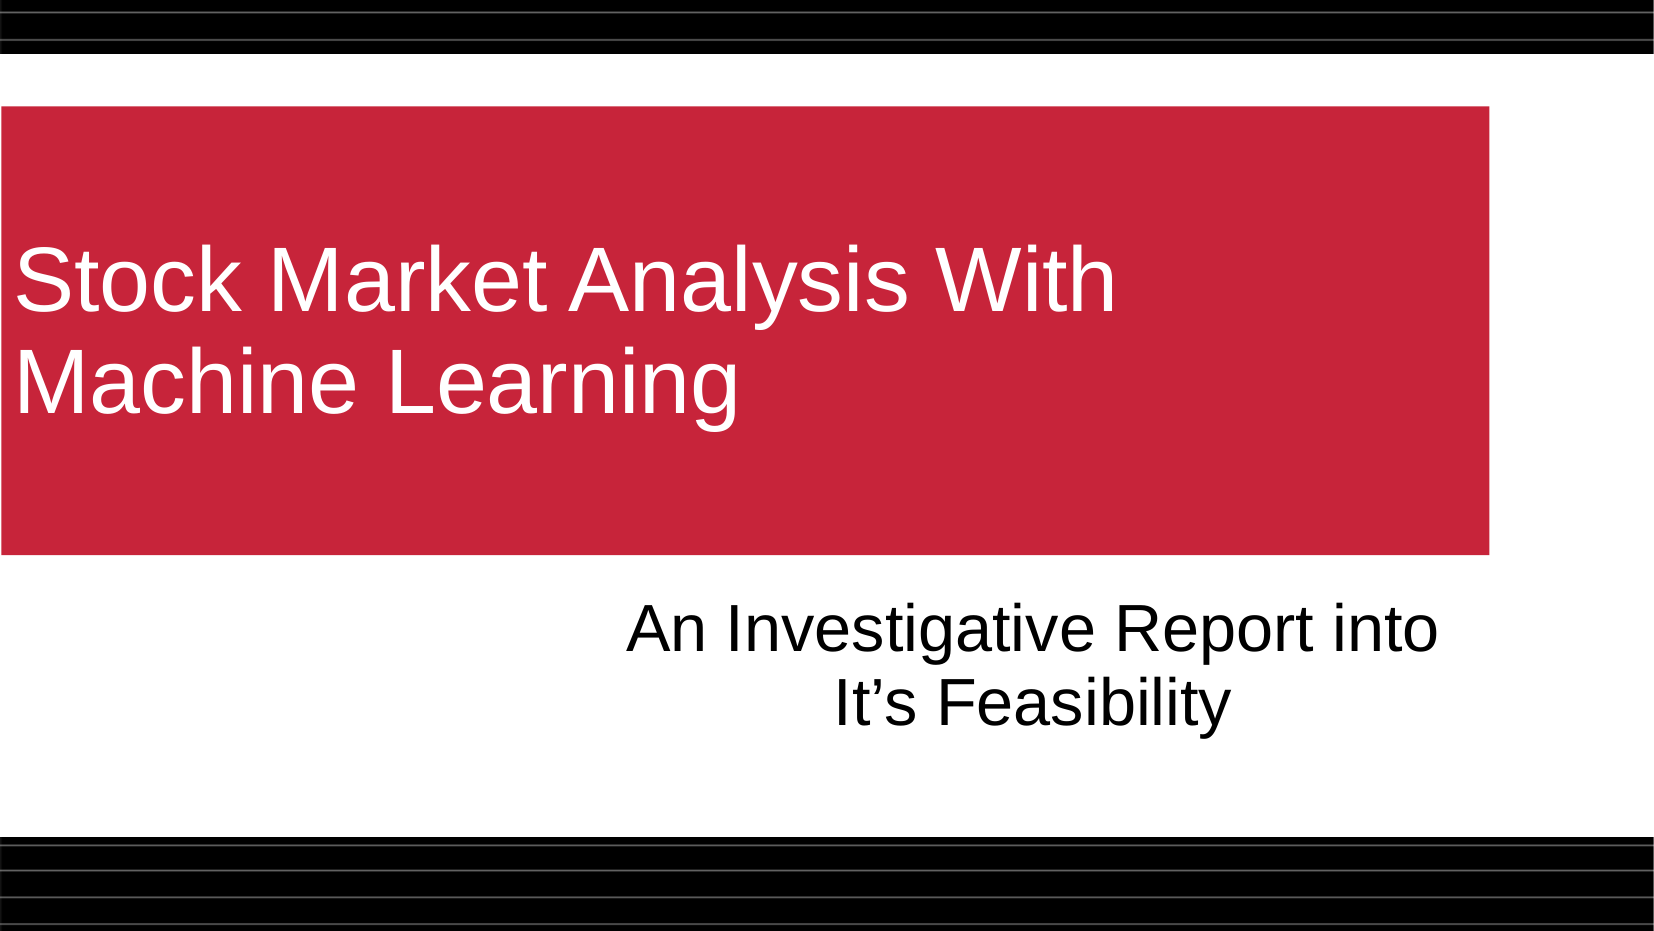

# Stock Market Analysis With Machine Learning
An Investigative Report into It’s Feasibility